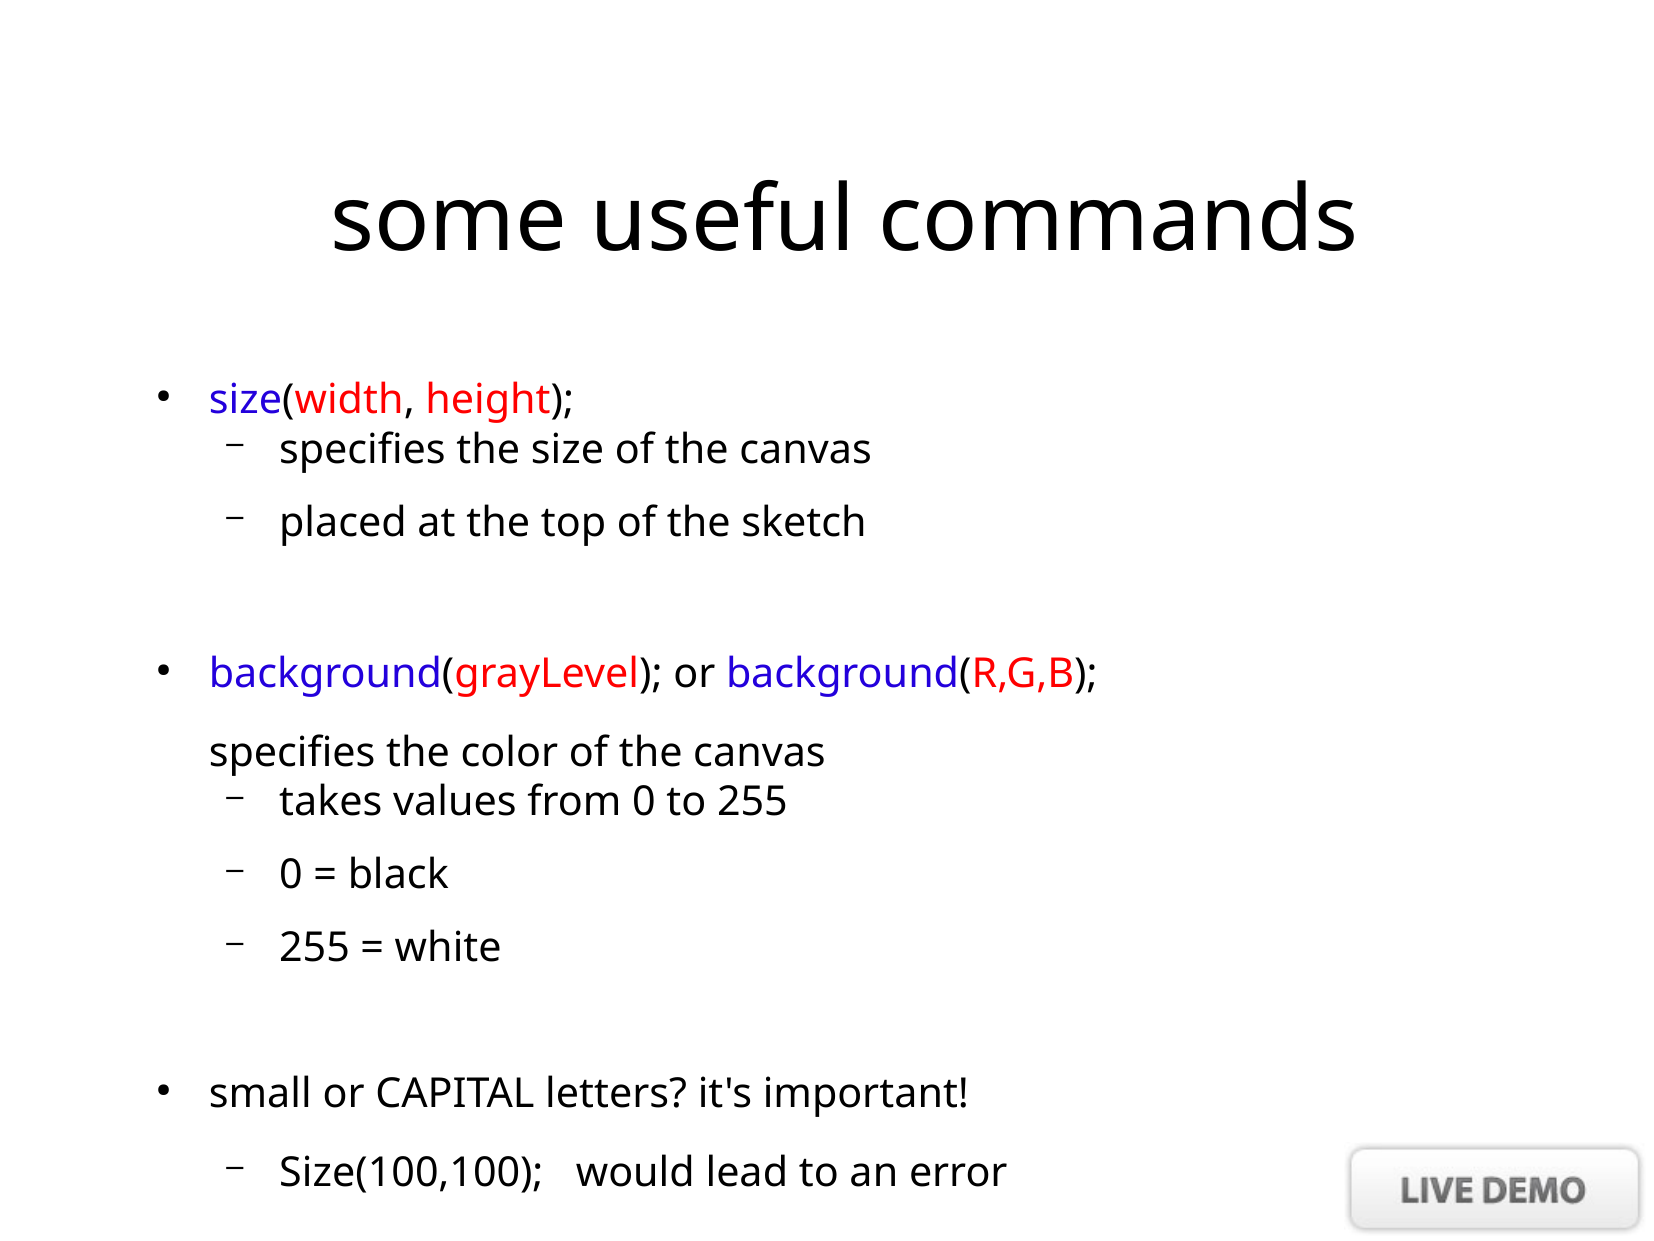

# some useful commands
size(width, height);
specifies the size of the canvas
placed at the top of the sketch
background(grayLevel); or background(R,G,B);
specifies the color of the canvas
takes values from 0 to 255
0 = black
255 = white
small or CAPITAL letters? it's important!
Size(100,100); would lead to an error